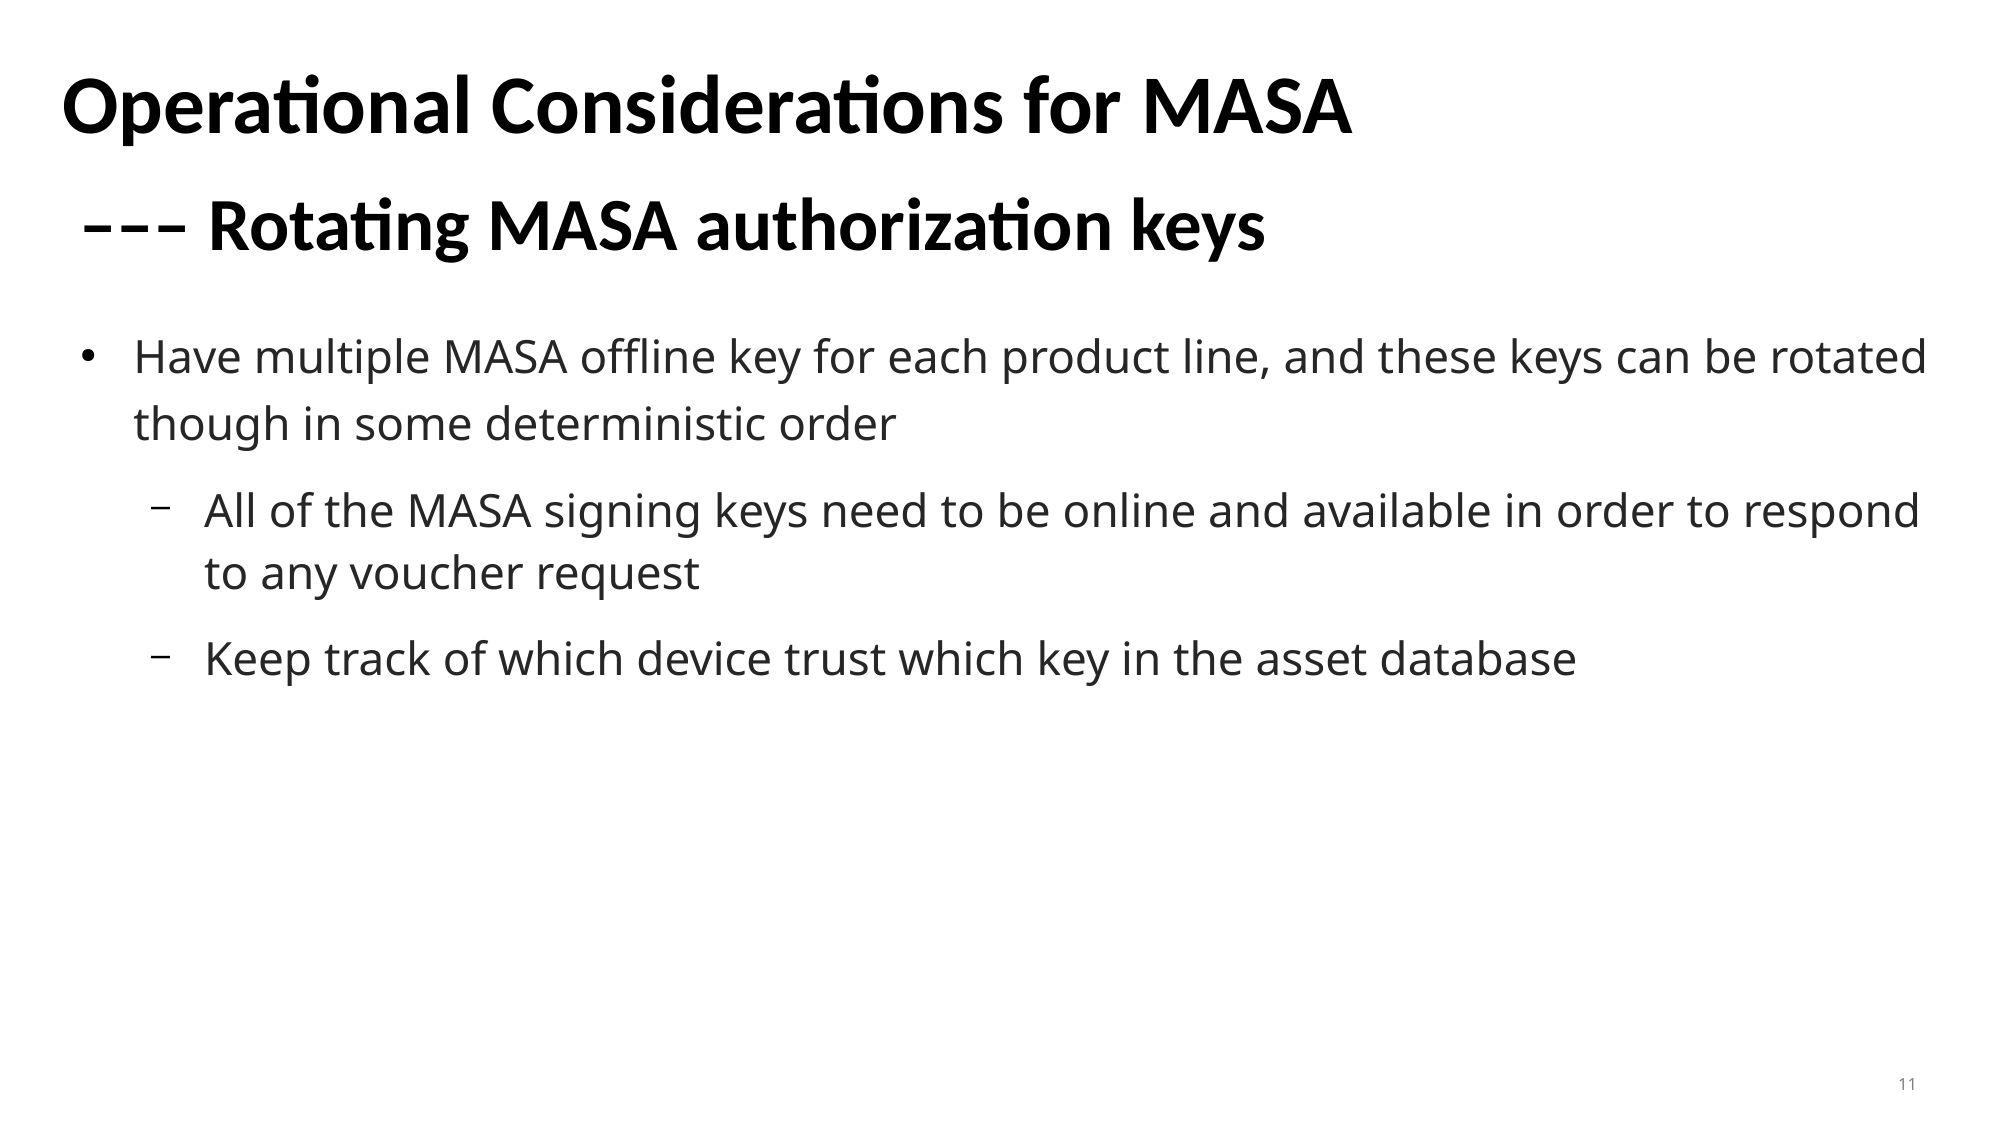

# Operational Considerations for MASA
 ––– Rotating MASA authorization keys
Have multiple MASA offline key for each product line, and these keys can be rotated though in some deterministic order
All of the MASA signing keys need to be online and available in order to respond to any voucher request
Keep track of which device trust which key in the asset database